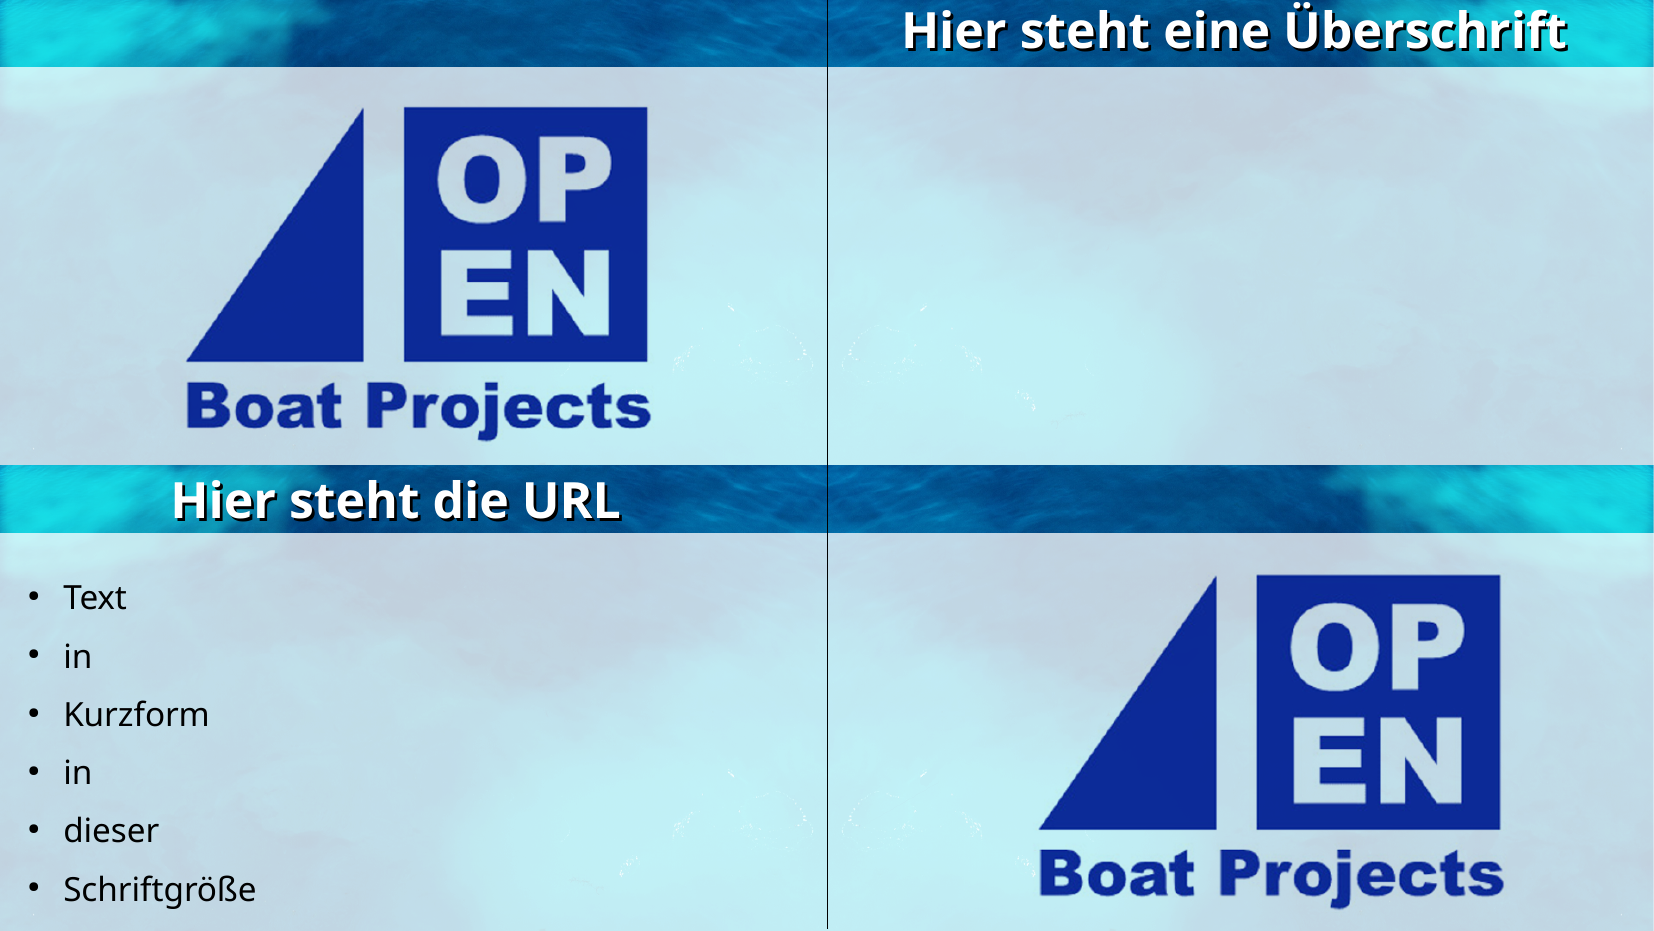

Hier steht eine Überschrift
#
Hier steht die URL
Text
in
Kurzform
in
dieser
Schriftgröße